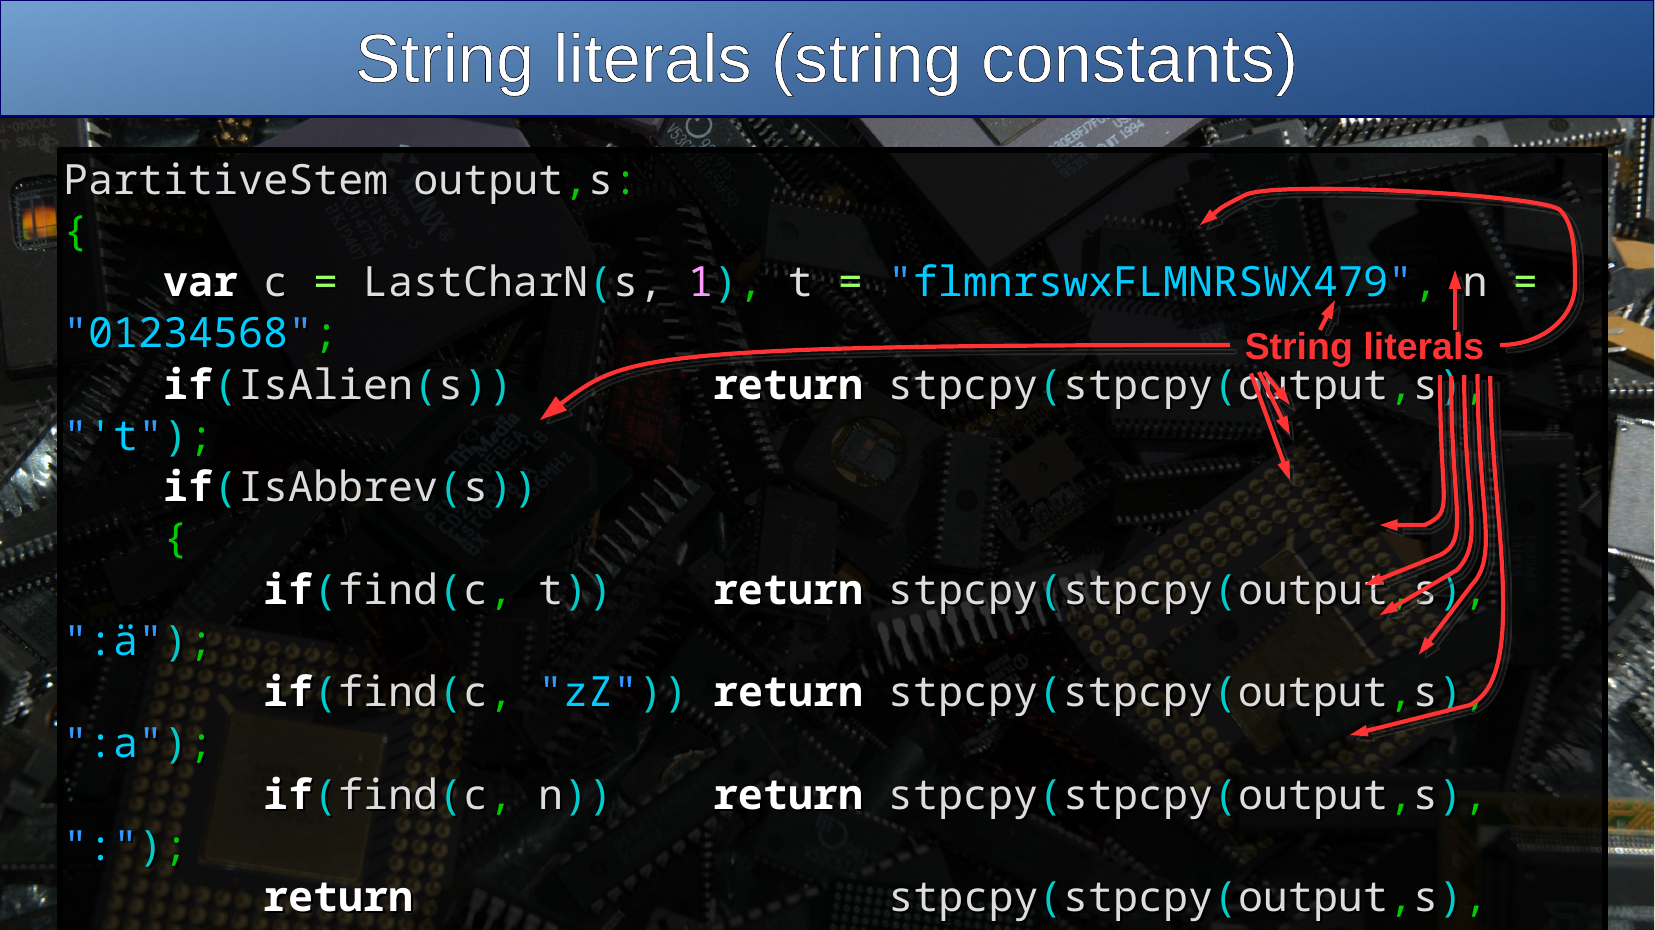

# String literals (string constants)
PartitiveStem output,s:
{
 var c = LastCharN(s, 1), t = "flmnrswxFLMNRSWX479", n = "01234568";
 if(IsAlien(s)) return stpcpy(stpcpy(output,s), "'t");
 if(IsAbbrev(s))
 {
 if(find(c, t)) return stpcpy(stpcpy(output,s), ":ä");
 if(find(c, "zZ")) return stpcpy(stpcpy(output,s), ":a");
 if(find(c, n)) return stpcpy(stpcpy(output,s), ":");
 return stpcpy(stpcpy(output,s), ":t");
 }
 if(IsEs(s)) return stpcpy(stpcpy(output,s), "t");
 if(IsDe(s)) return stpcpy(stpcpy(output,s), "tt");
 if(AkiEnd(s)) return stpcpy(stpcpyn(output,s,1), "e");
 if(EndsWithVowel(s)) return stpcpy(output,s);
 return stpcpy(stpcpy(output,s), "i");
}
String literals